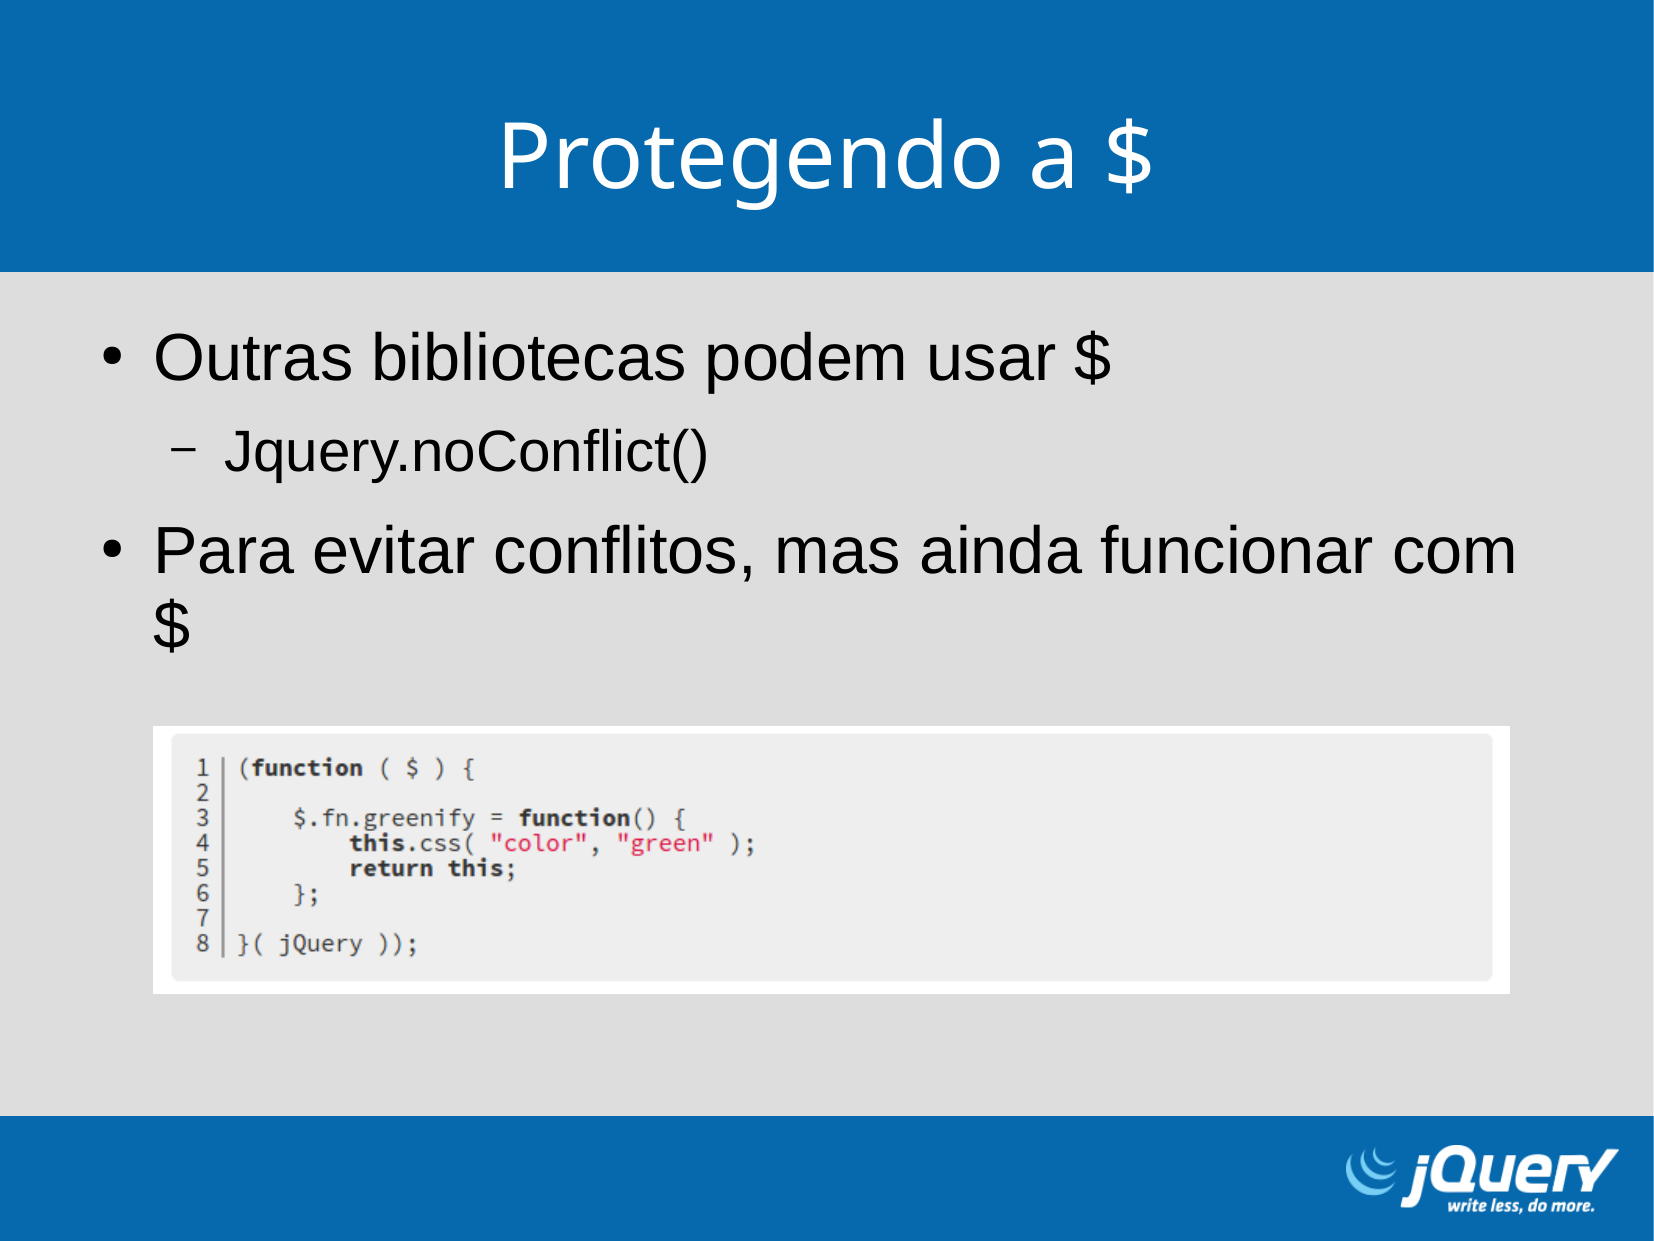

# Protegendo a $
Outras bibliotecas podem usar $
Jquery.noConflict()
Para evitar conflitos, mas ainda funcionar com $